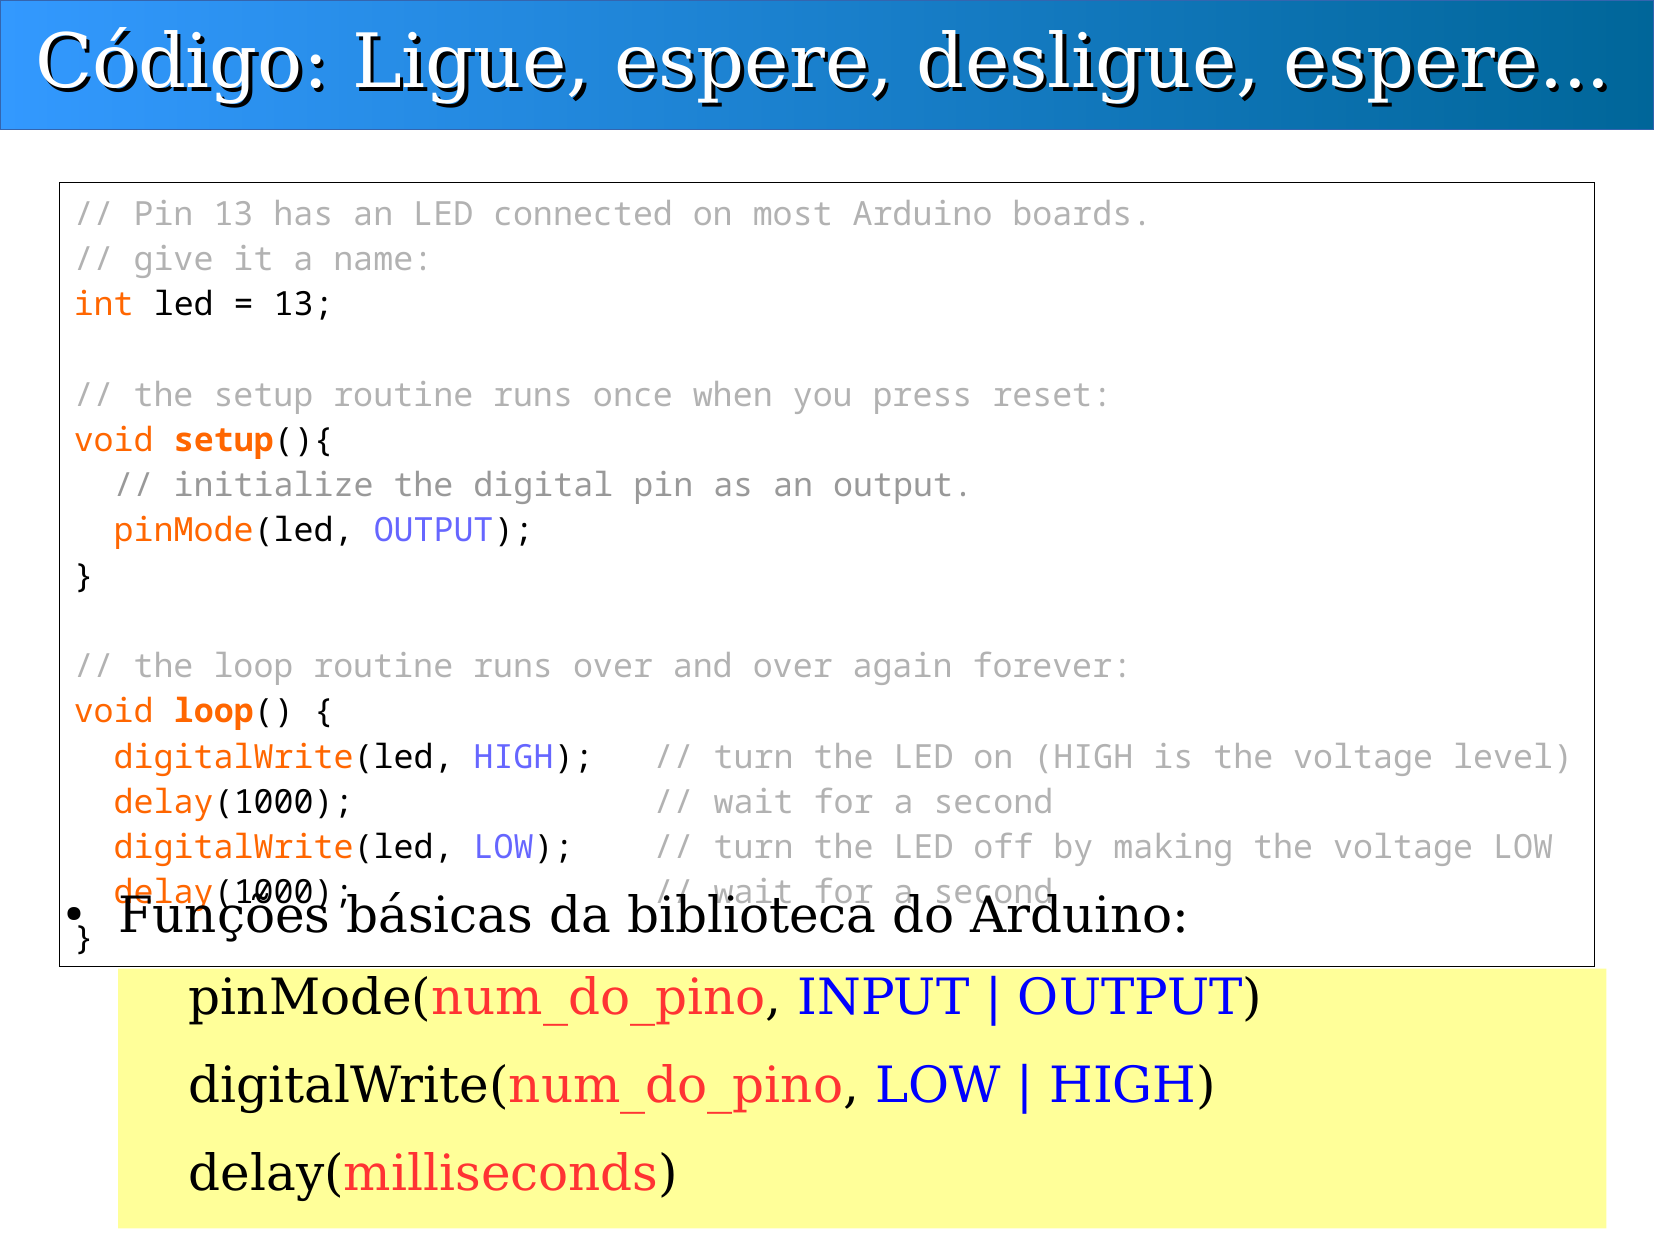

# Código: Ligue, espere, desligue, espere...
// Pin 13 has an LED connected on most Arduino boards.
// give it a name:
int led = 13;
// the setup routine runs once when you press reset:
void setup(){
 // initialize the digital pin as an output.
 pinMode(led, OUTPUT);
}
// the loop routine runs over and over again forever:
void loop() {
 digitalWrite(led, HIGH); // turn the LED on (HIGH is the voltage level)
 delay(1000); // wait for a second
 digitalWrite(led, LOW); // turn the LED off by making the voltage LOW
 delay(1000); // wait for a second
}
Funções básicas da biblioteca do Arduino:
pinMode(num_do_pino, INPUT | OUTPUT)
digitalWrite(num_do_pino, LOW | HIGH)
delay(milliseconds)